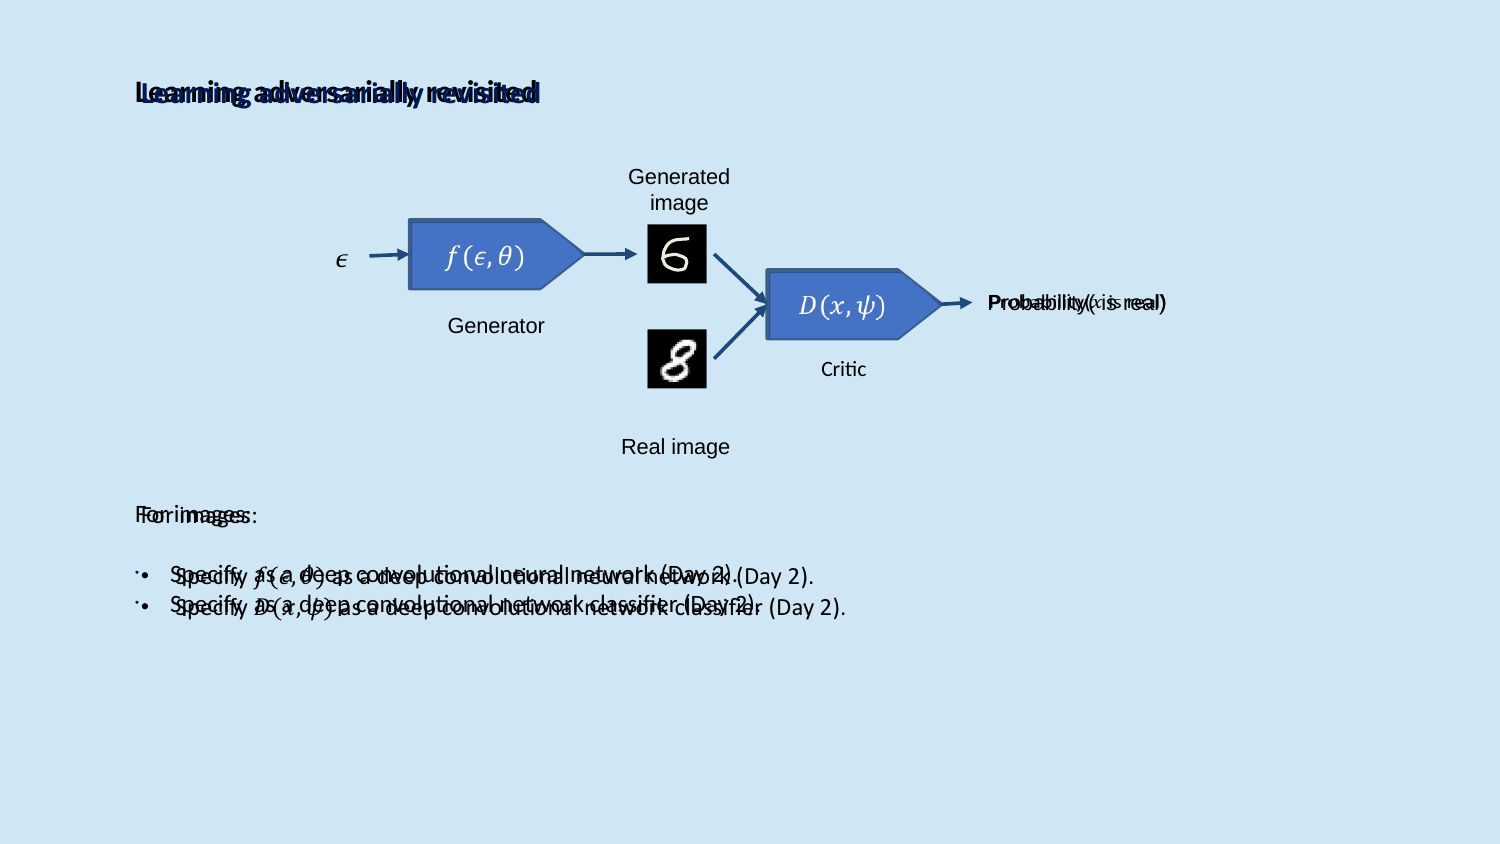

Learning adversarially revisited
For images:
Specify as a deep convolutional neural network (Day 2).
Specify as a deep convolutional network classifier (Day 2).
Generated image
Probability( is real)
Generator
Real image
Critic